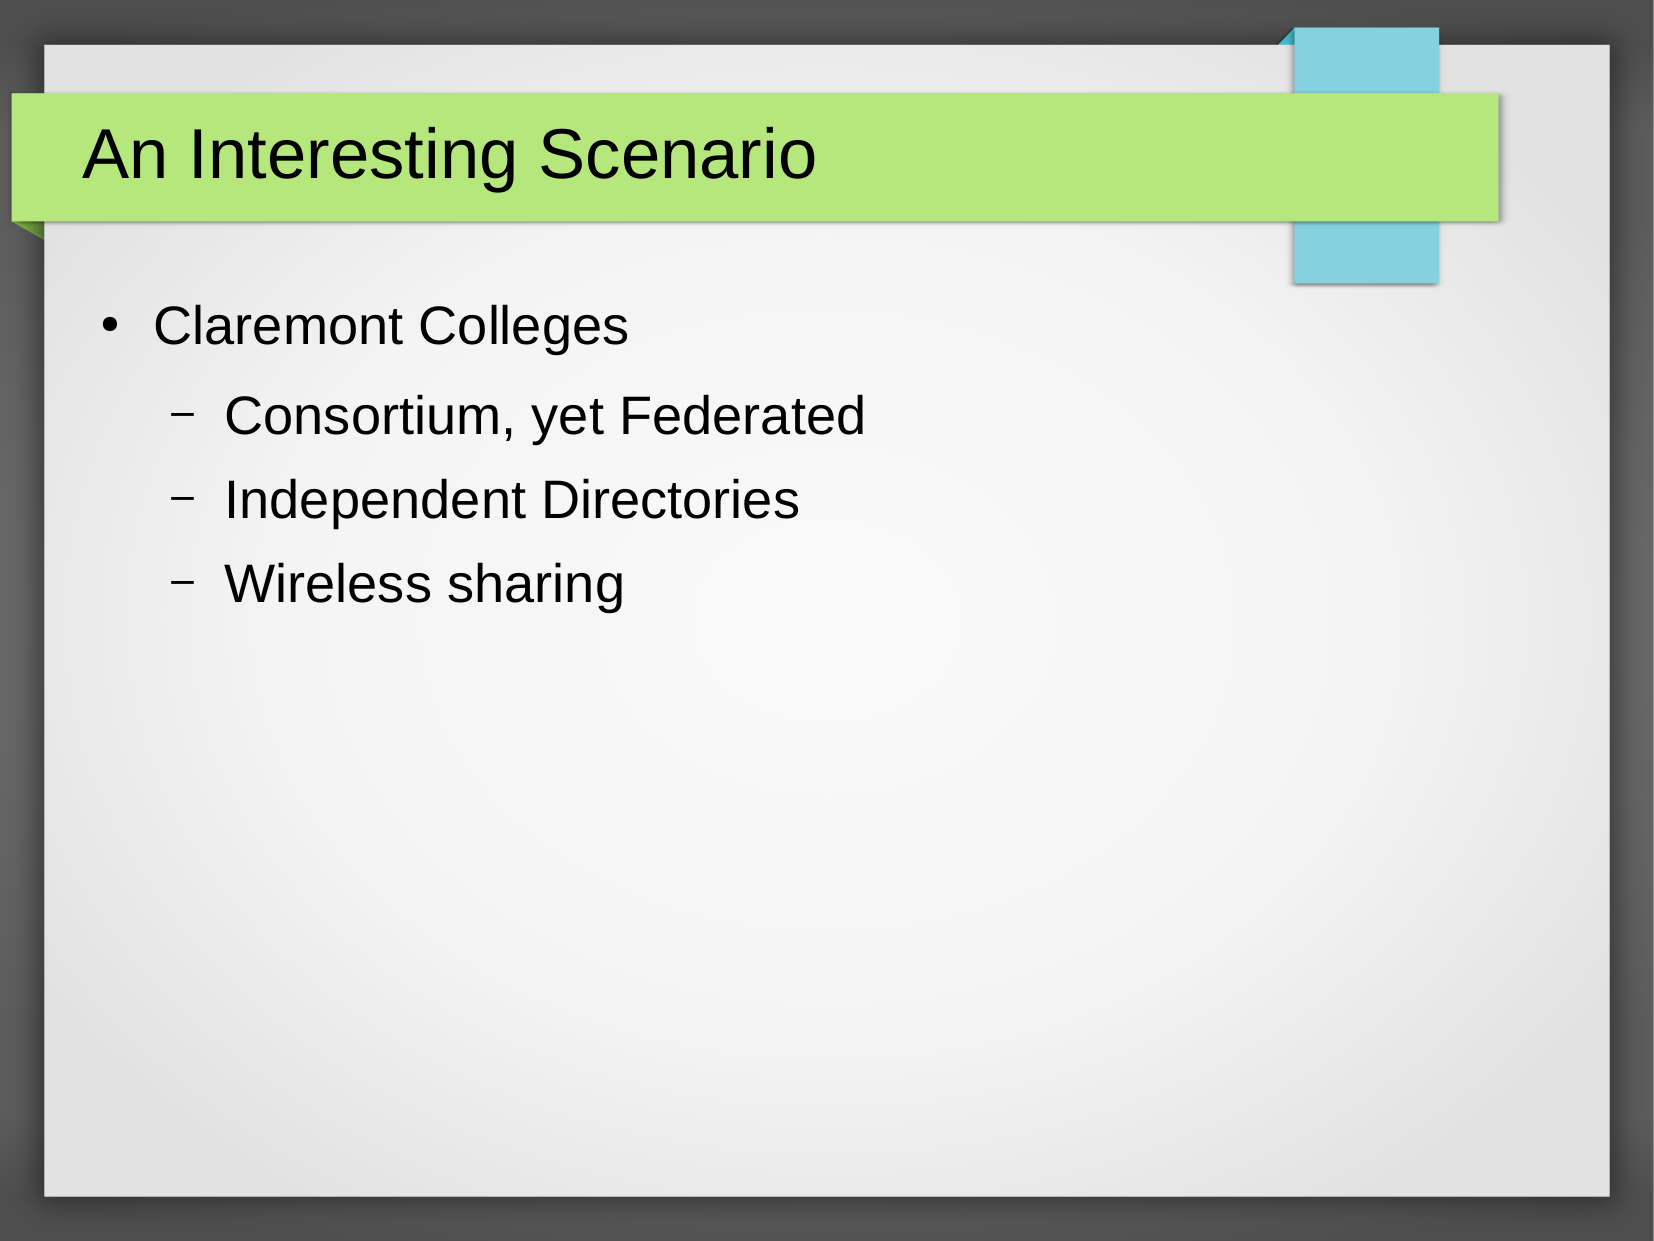

# An Interesting Scenario
Claremont Colleges
Consortium, yet Federated
Independent Directories
Wireless sharing